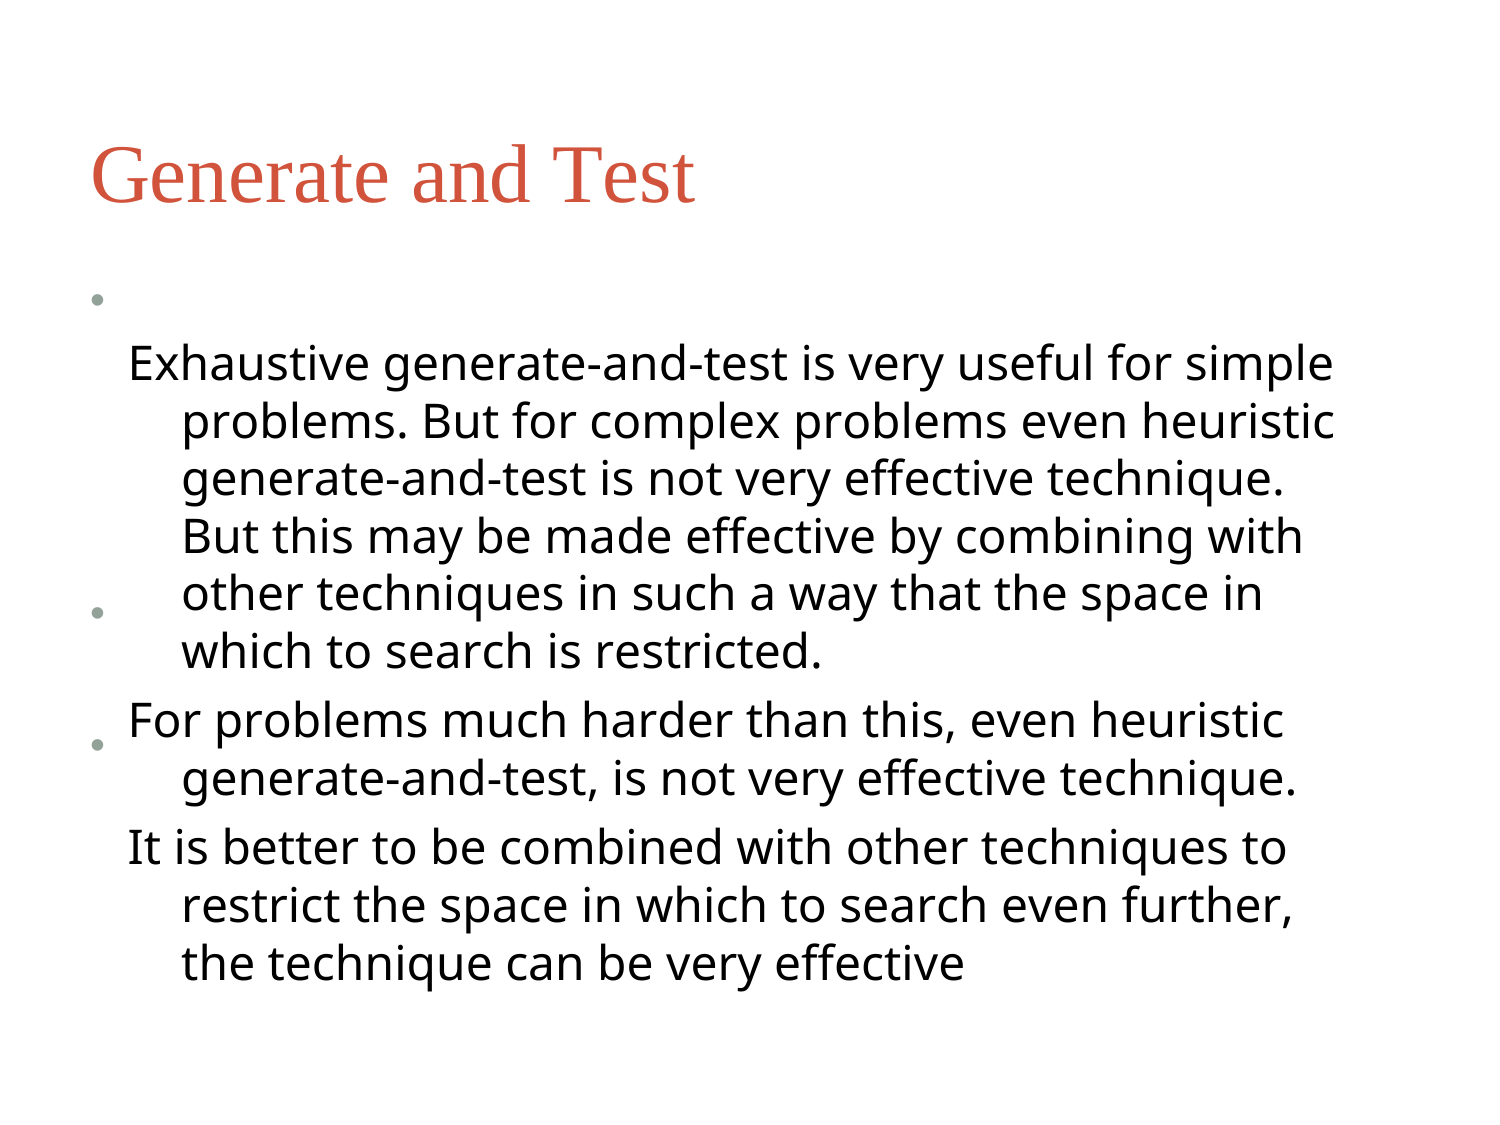

Generate and Test
#
Exhaustive generate-and-test is very useful for simple problems. But for complex problems even heuristic generate-and-test is not very effective technique. But this may be made effective by combining with other techniques in such a way that the space in which to search is restricted.
For problems much harder than this, even heuristic generate-and-test, is not very effective technique.
It is better to be combined with other techniques to restrict the space in which to search even further, the technique can be very effective.
Exhaustive generate-and-test is very useful for simple problems. But for complex problems even heuristic generate-and-test is not very effective technique. But this may be made effective by combining with other techniques in such a way that the space in which to search is restricted.
For problems much harder than this, even heuristic generate-and-test, is not very effective technique.
It is better to be combined with other techniques to restrict the space in which to search even further, the technique can be very effective